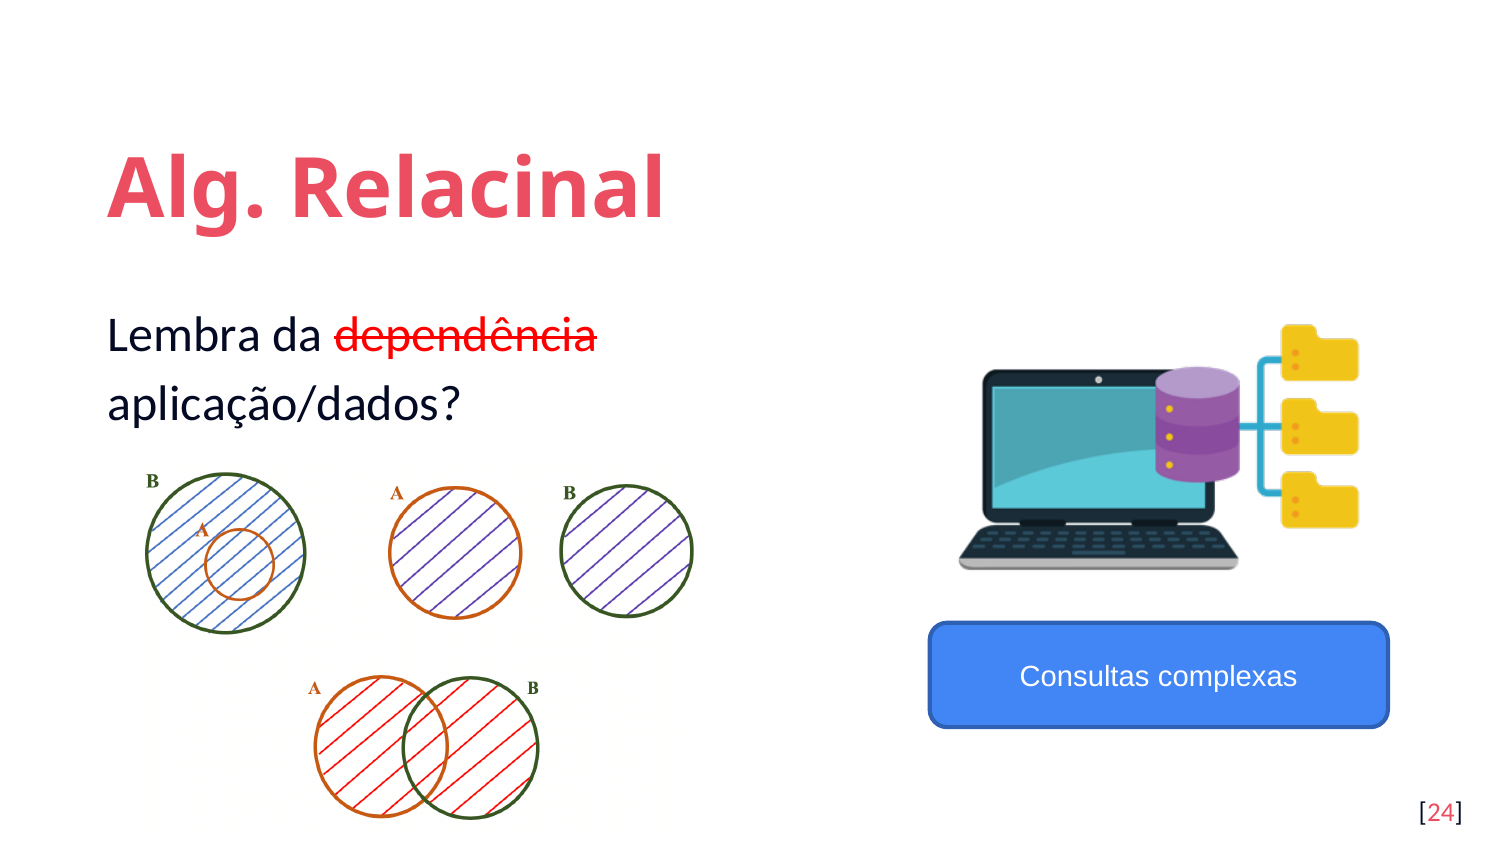

Alg. Relacinal
Lembra da dependência aplicação/dados?
Consultas complexas